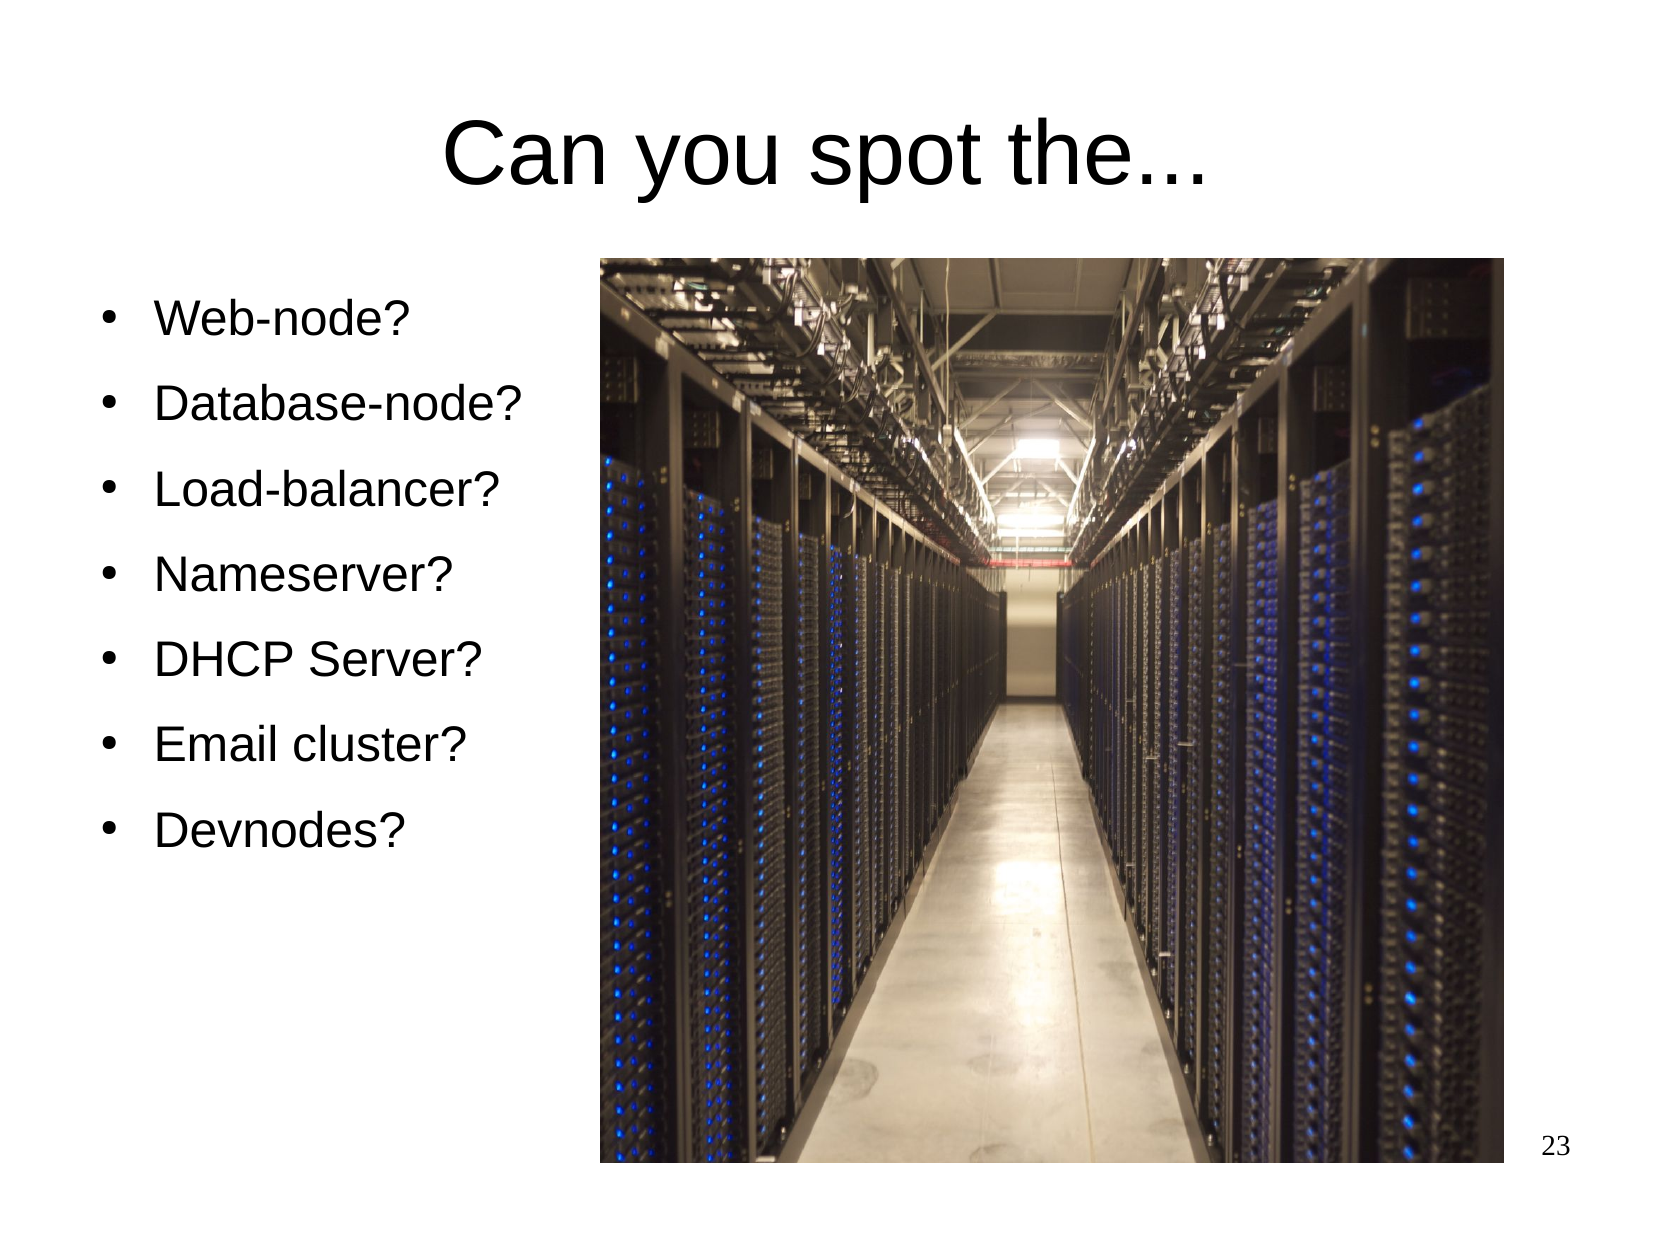

# Can you spot the...
Web-node?
Database-node?
Load-balancer?
Nameserver?
DHCP Server?
Email cluster?
Devnodes?
23